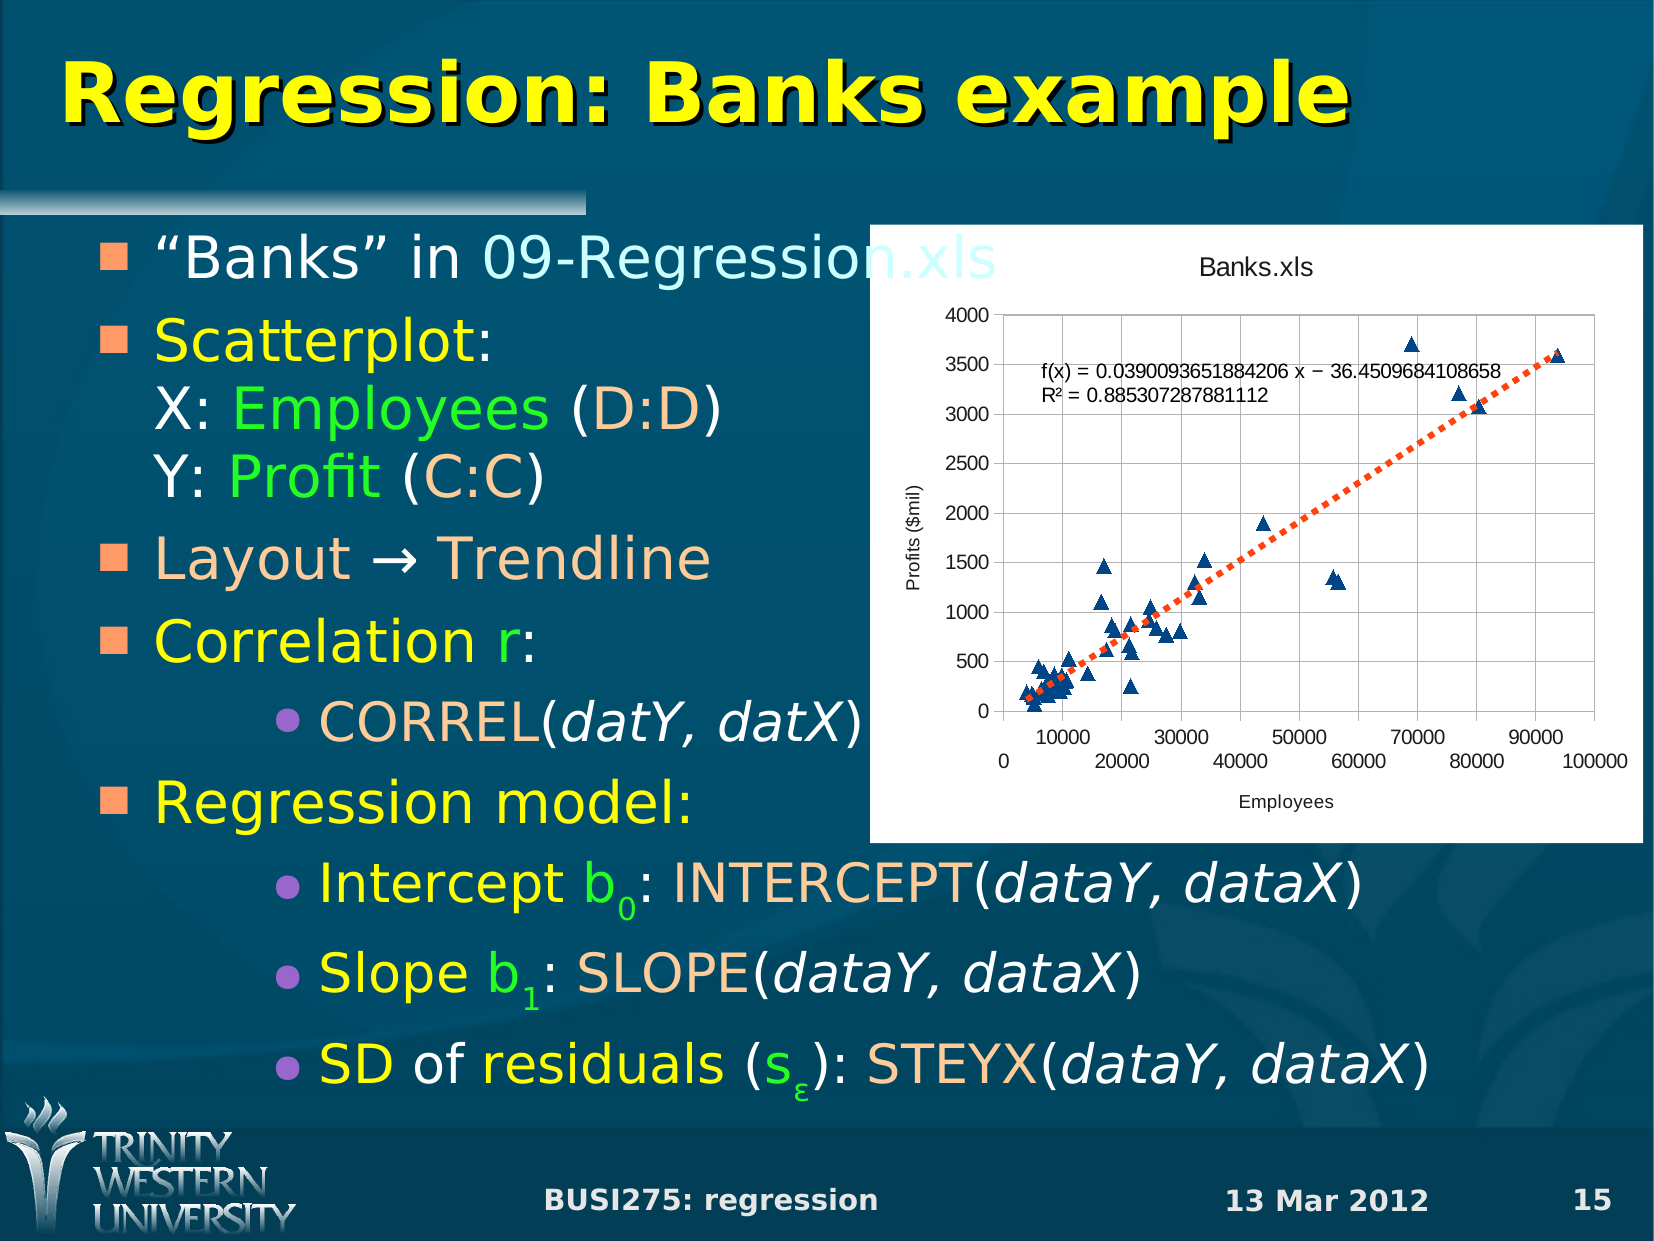

# Regression: Banks example
### Chart: Banks.xls
| Category | Employees |
|---|---|“Banks” in 09-Regression.xls
Scatterplot:
X: Employees (D:D)
Y: Profit (C:C)
Layout → Trendline
Correlation r:
CORREL(datY, datX)
Regression model:
Intercept b0: INTERCEPT(dataY, dataX)
Slope b1: SLOPE(dataY, dataX)
SD of residuals (sε): STEYX(dataY, dataX)
BUSI275: regression
13 Mar 2012
15